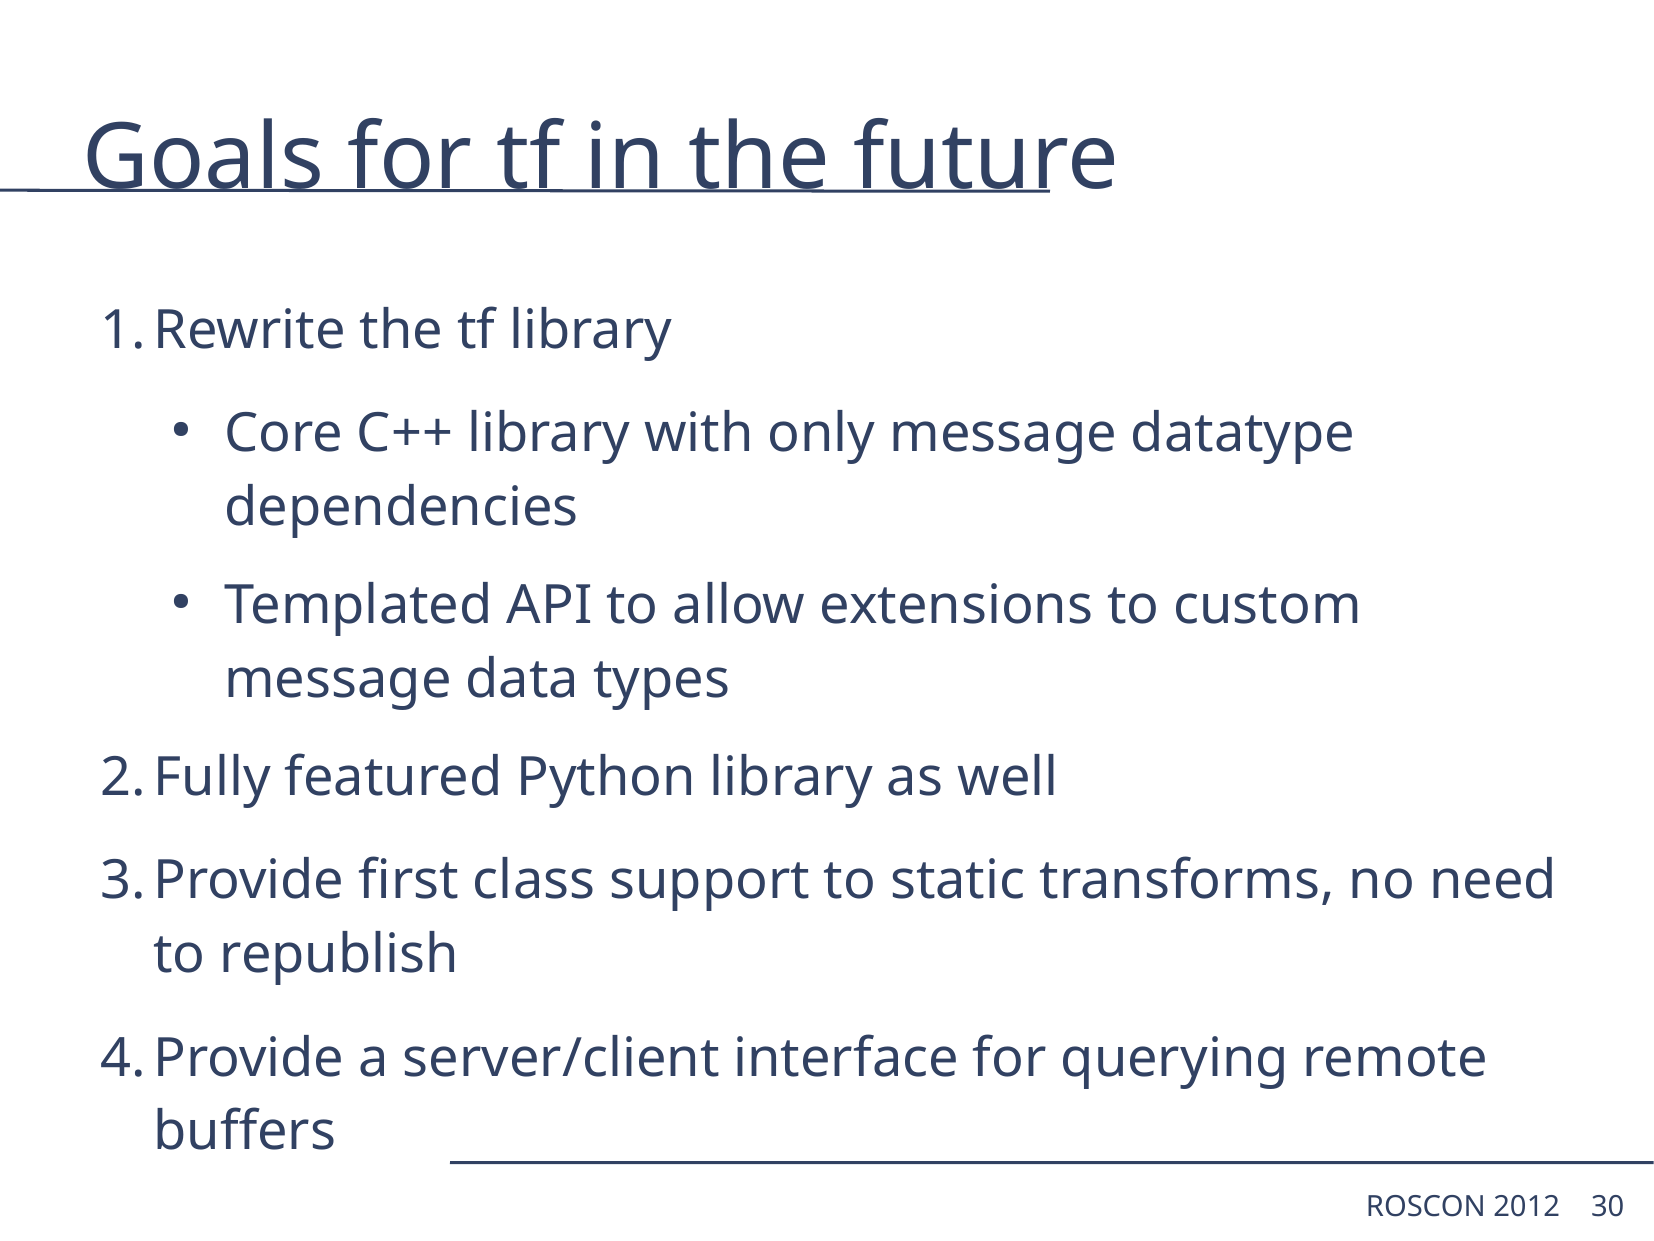

# Goals for tf in the future
Rewrite the tf library
Core C++ library with only message datatype dependencies
Templated API to allow extensions to custom message data types
Fully featured Python library as well
Provide first class support to static transforms, no need to republish
Provide a server/client interface for querying remote buffers